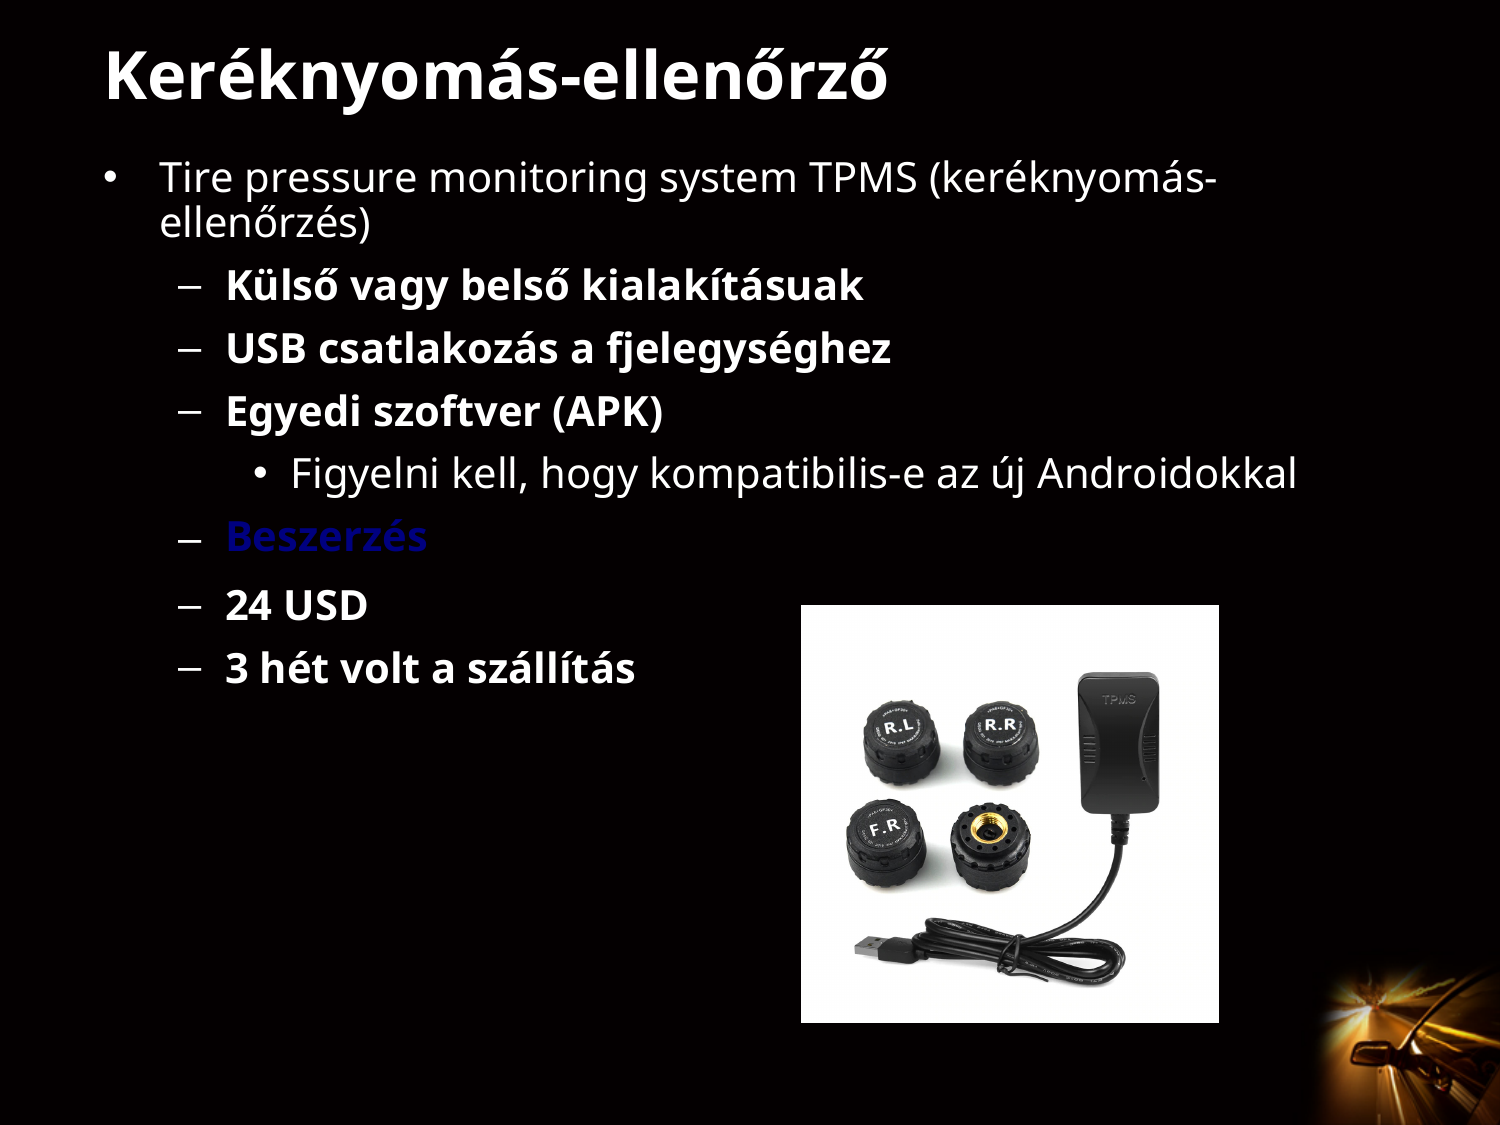

# Keréknyomás-ellenőrző
Tire pressure monitoring system TPMS (keréknyomás-ellenőrzés)
Külső vagy belső kialakításuak
USB csatlakozás a fjelegységhez
Egyedi szoftver (APK)
Figyelni kell, hogy kompatibilis-e az új Androidokkal
Beszerzés
24 USD
3 hét volt a szállítás